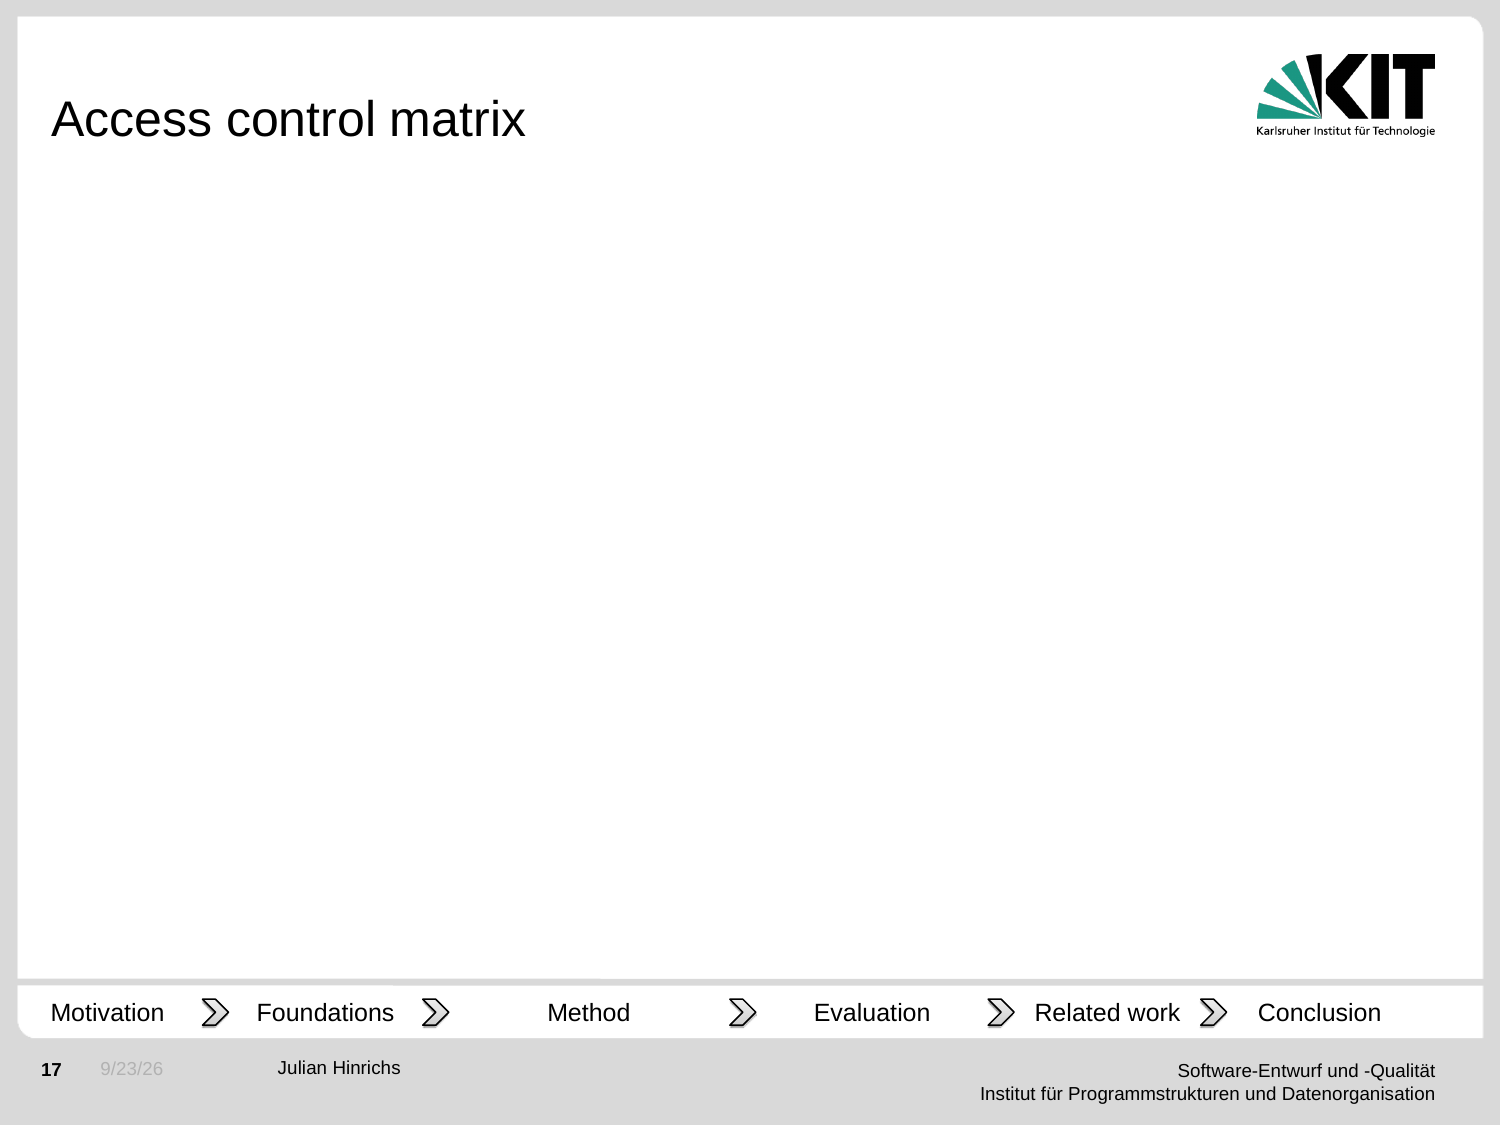

# Access control matrix
Motivation
Foundations
Method
Evaluation
Related work
Conclusion